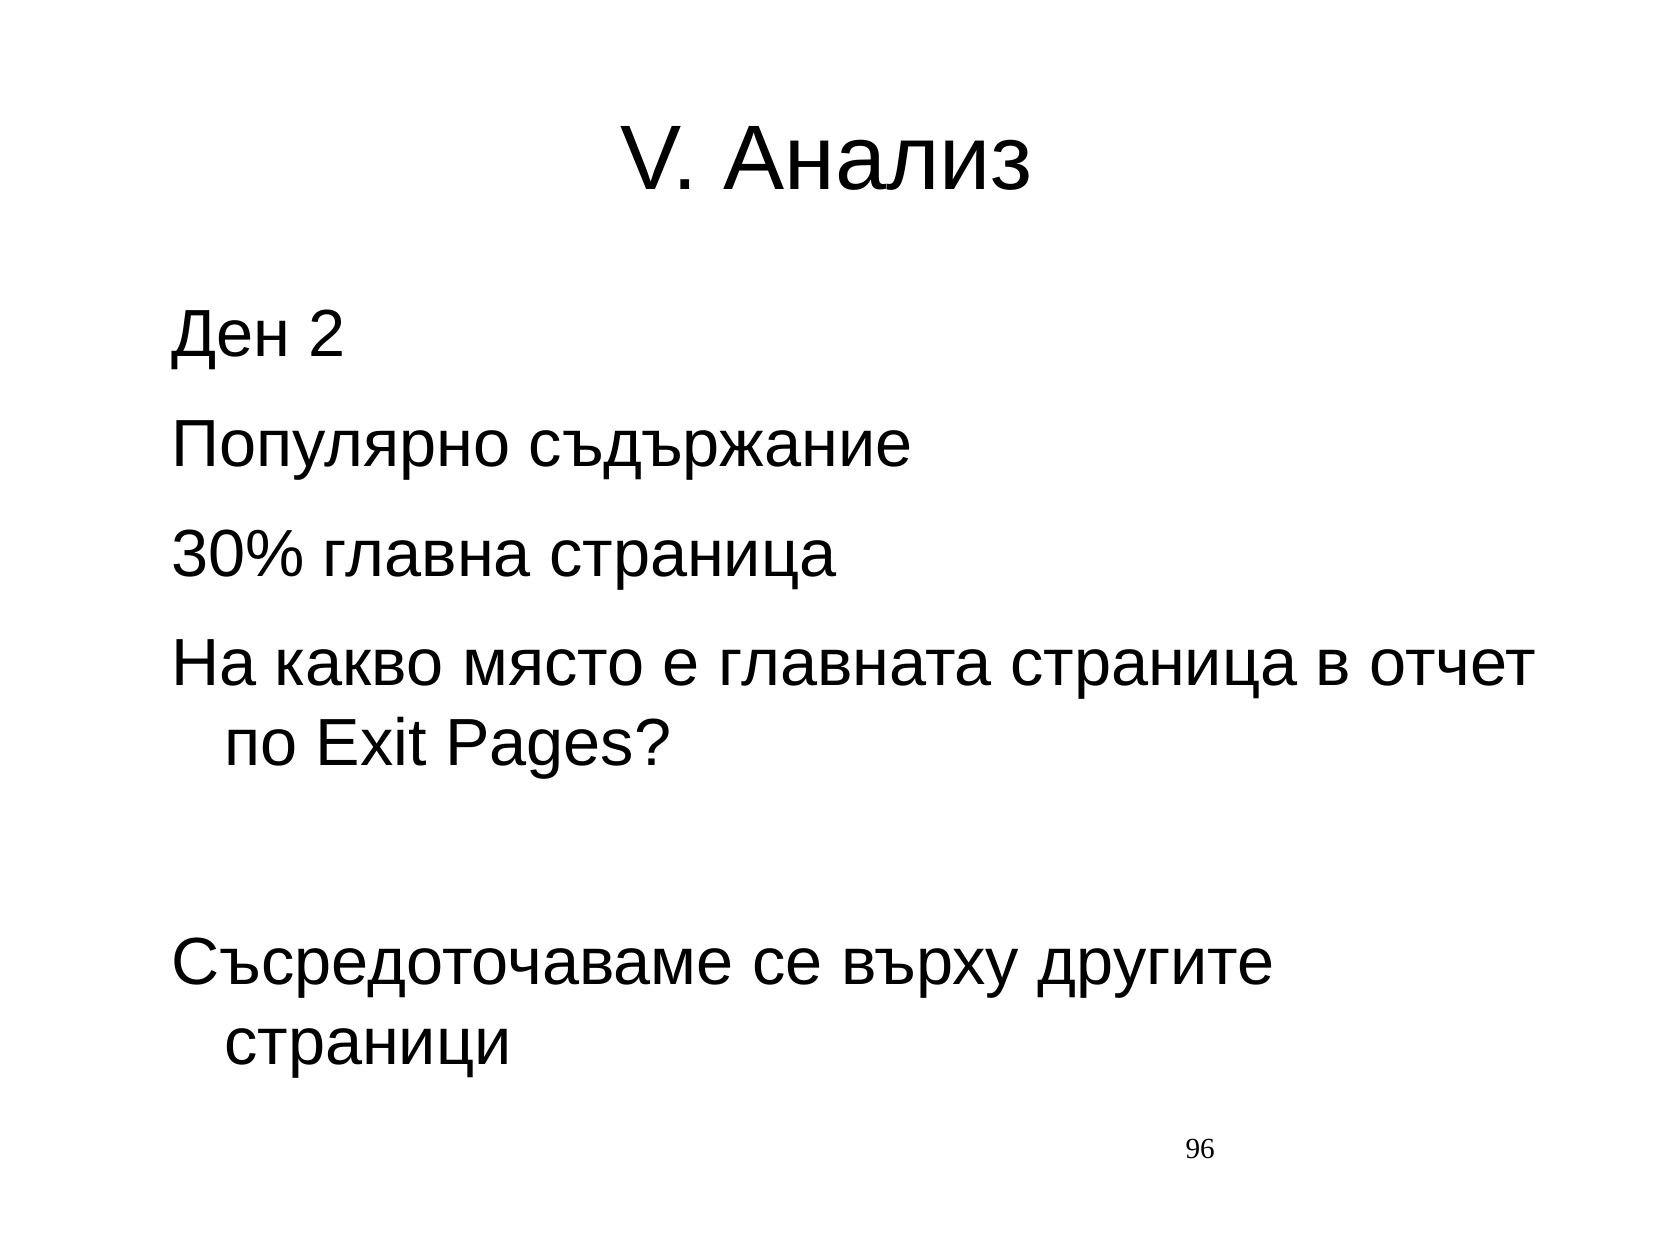

# V. Анализ
Ден 2
Популярно съдържание
30% главна страница
На какво място е главната страница в отчет по Exit Pages?
Съсредоточаваме се върху другите страници